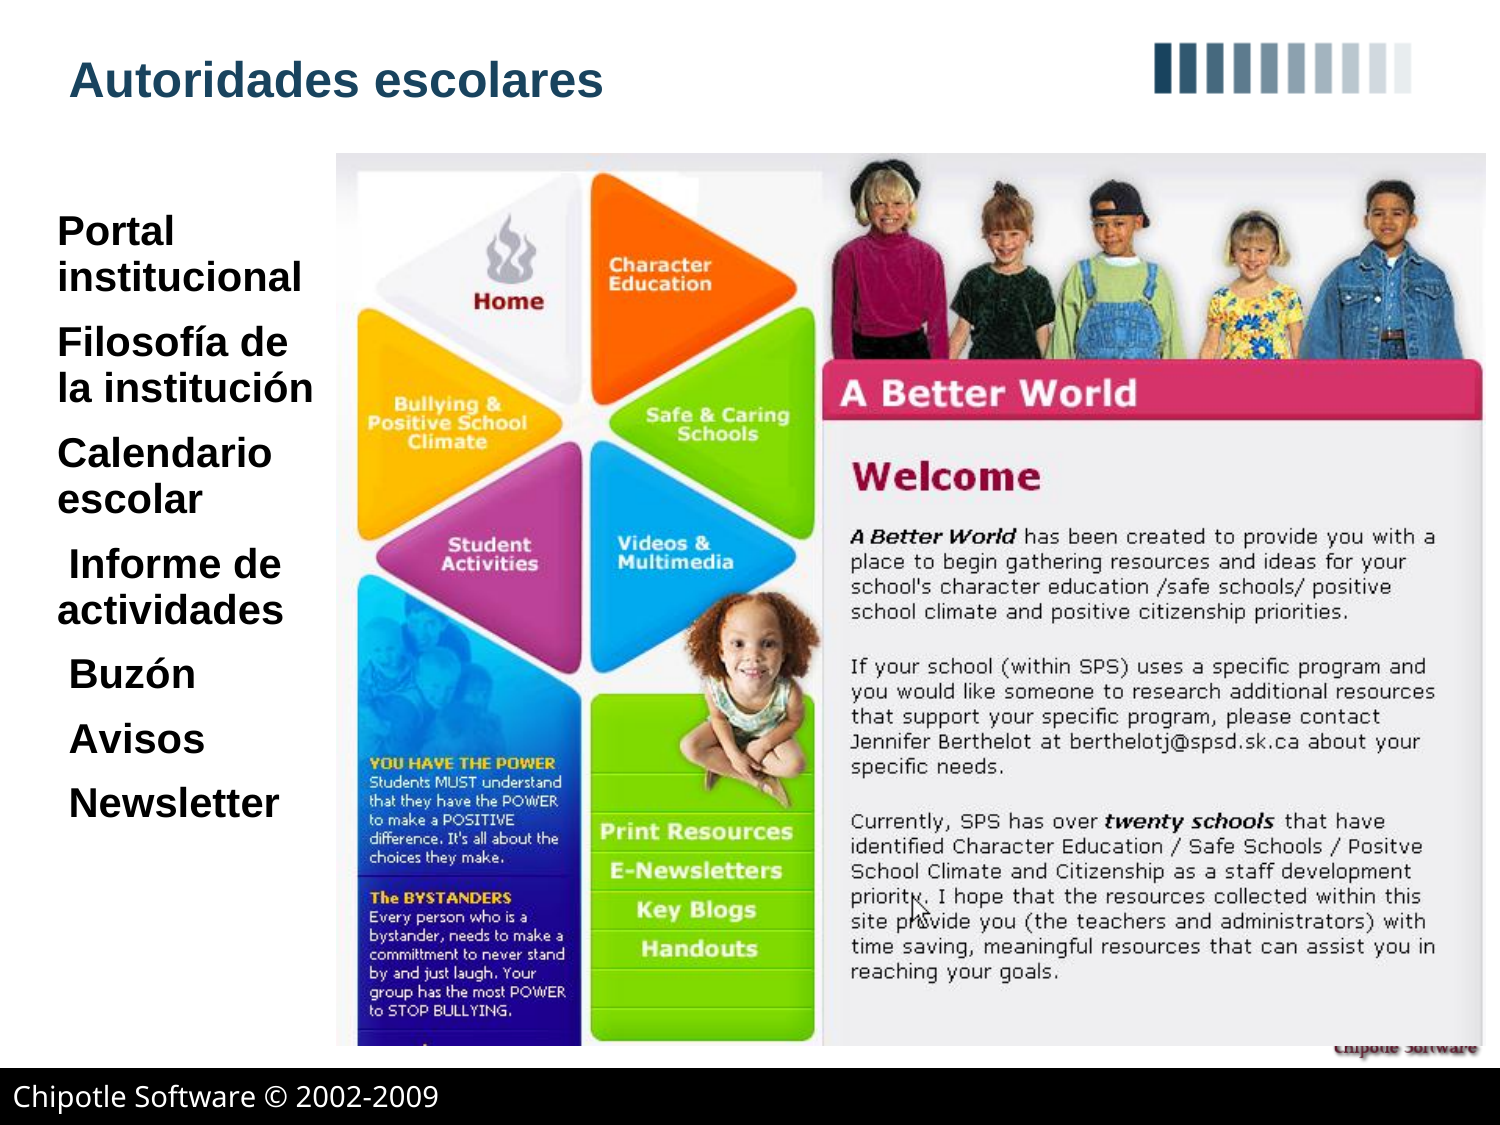

# Autoridades escolares
Portal
institucional
Filosofía de
la institución
Calendario
escolar
 Informe de
actividades
 Buzón
 Avisos
 Newsletter